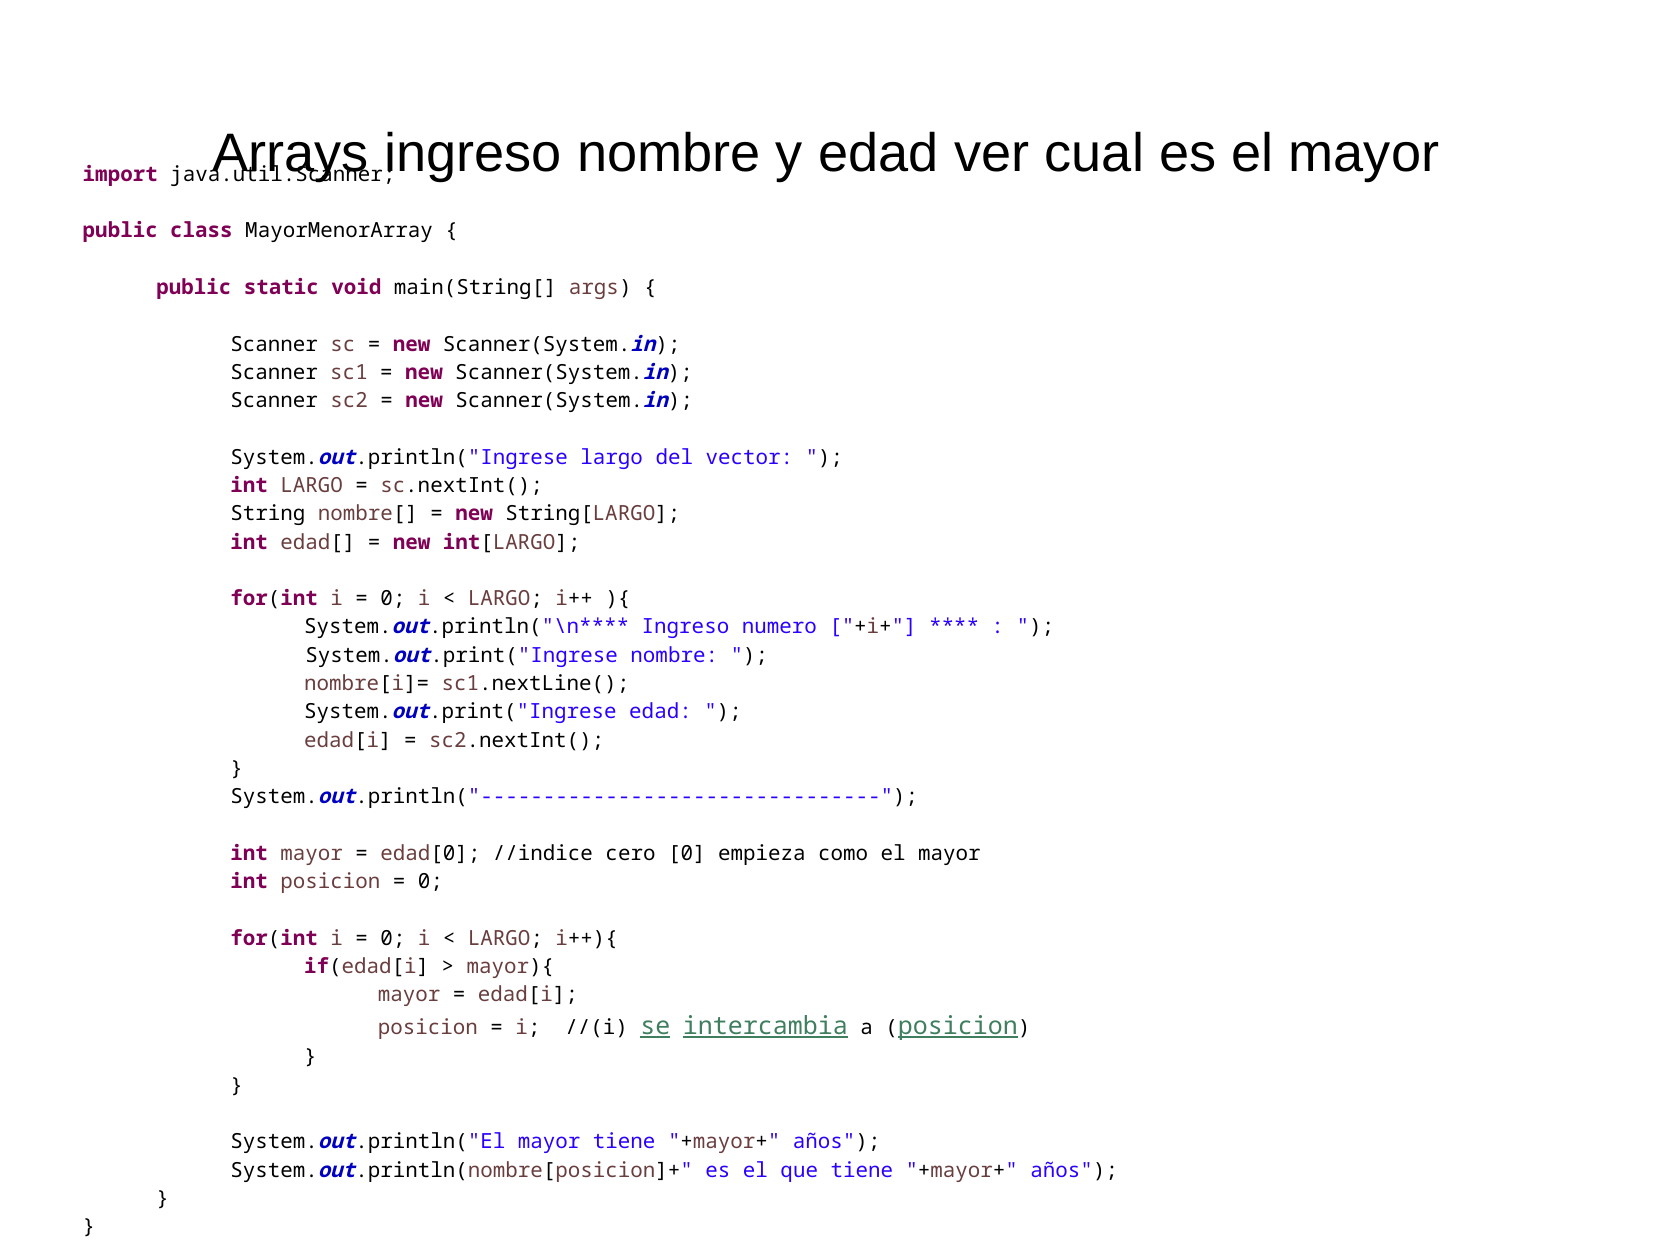

# Arrays ingreso nombre y edad ver cual es el mayor
import java.util.Scanner;
public class MayorMenorArray {
	public static void main(String[] args) {
		Scanner sc = new Scanner(System.in);
		Scanner sc1 = new Scanner(System.in);
		Scanner sc2 = new Scanner(System.in);
		System.out.println("Ingrese largo del vector: ");
		int LARGO = sc.nextInt();
		String nombre[] = new String[LARGO];
		int edad[] = new int[LARGO];
		for(int i = 0; i < LARGO; i++ ){
			System.out.println("\n**** Ingreso numero ["+i+"] **** : ");
		 System.out.print("Ingrese nombre: ");
			nombre[i]= sc1.nextLine();
			System.out.print("Ingrese edad: ");
			edad[i] = sc2.nextInt();
		}
		System.out.println("--------------------------------");
		int mayor = edad[0]; //indice cero [0] empieza como el mayor
		int posicion = 0;
		for(int i = 0; i < LARGO; i++){
			if(edad[i] > mayor){
				mayor = edad[i];
				posicion = i; //(i) se intercambia a (posicion)
			}
		}
		System.out.println("El mayor tiene "+mayor+" años");
		System.out.println(nombre[posicion]+" es el que tiene "+mayor+" años");
	}
}